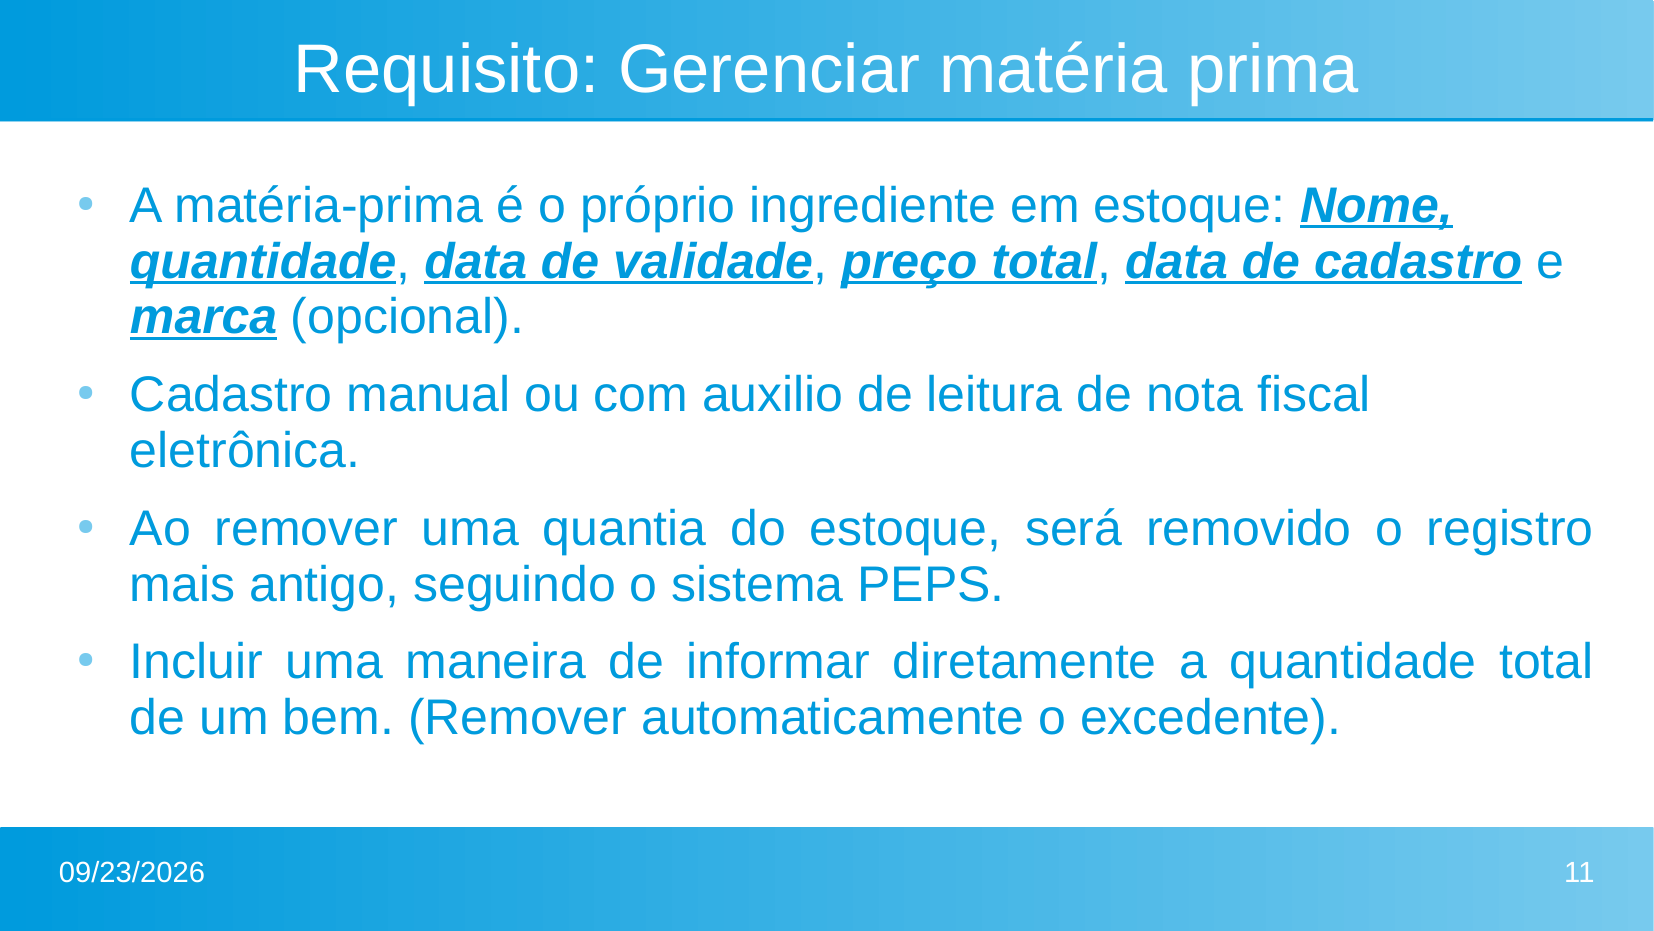

# Requisito: Gerenciar matéria prima
A matéria-prima é o próprio ingrediente em estoque: Nome, quantidade, data de validade, preço total, data de cadastro e marca (opcional).
Cadastro manual ou com auxilio de leitura de nota fiscal eletrônica.
Ao remover uma quantia do estoque, será removido o registro mais antigo, seguindo o sistema PEPS.
Incluir uma maneira de informar diretamente a quantidade total de um bem. (Remover automaticamente o excedente).
11